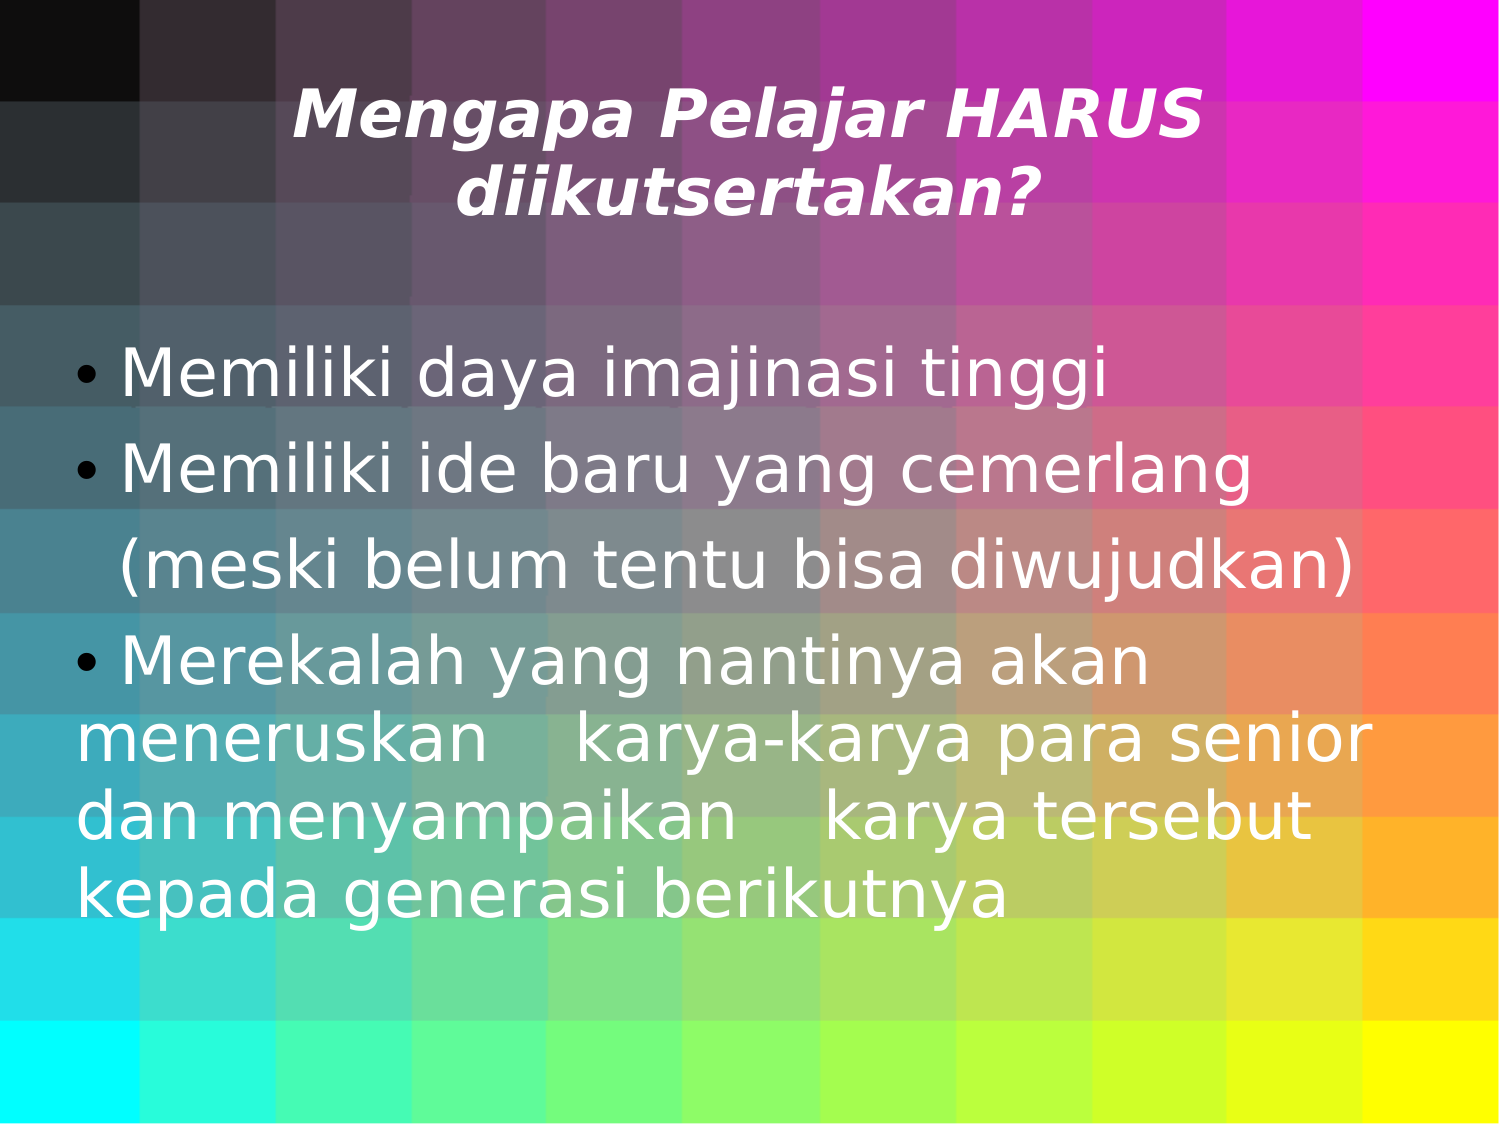

# Mengapa Pelajar HARUS diikutsertakan?
 Memiliki daya imajinasi tinggi
 Memiliki ide baru yang cemerlang
 (meski belum tentu bisa diwujudkan)
 Merekalah yang nantinya akan meneruskan karya-karya para senior dan menyampaikan karya tersebut kepada generasi berikutnya